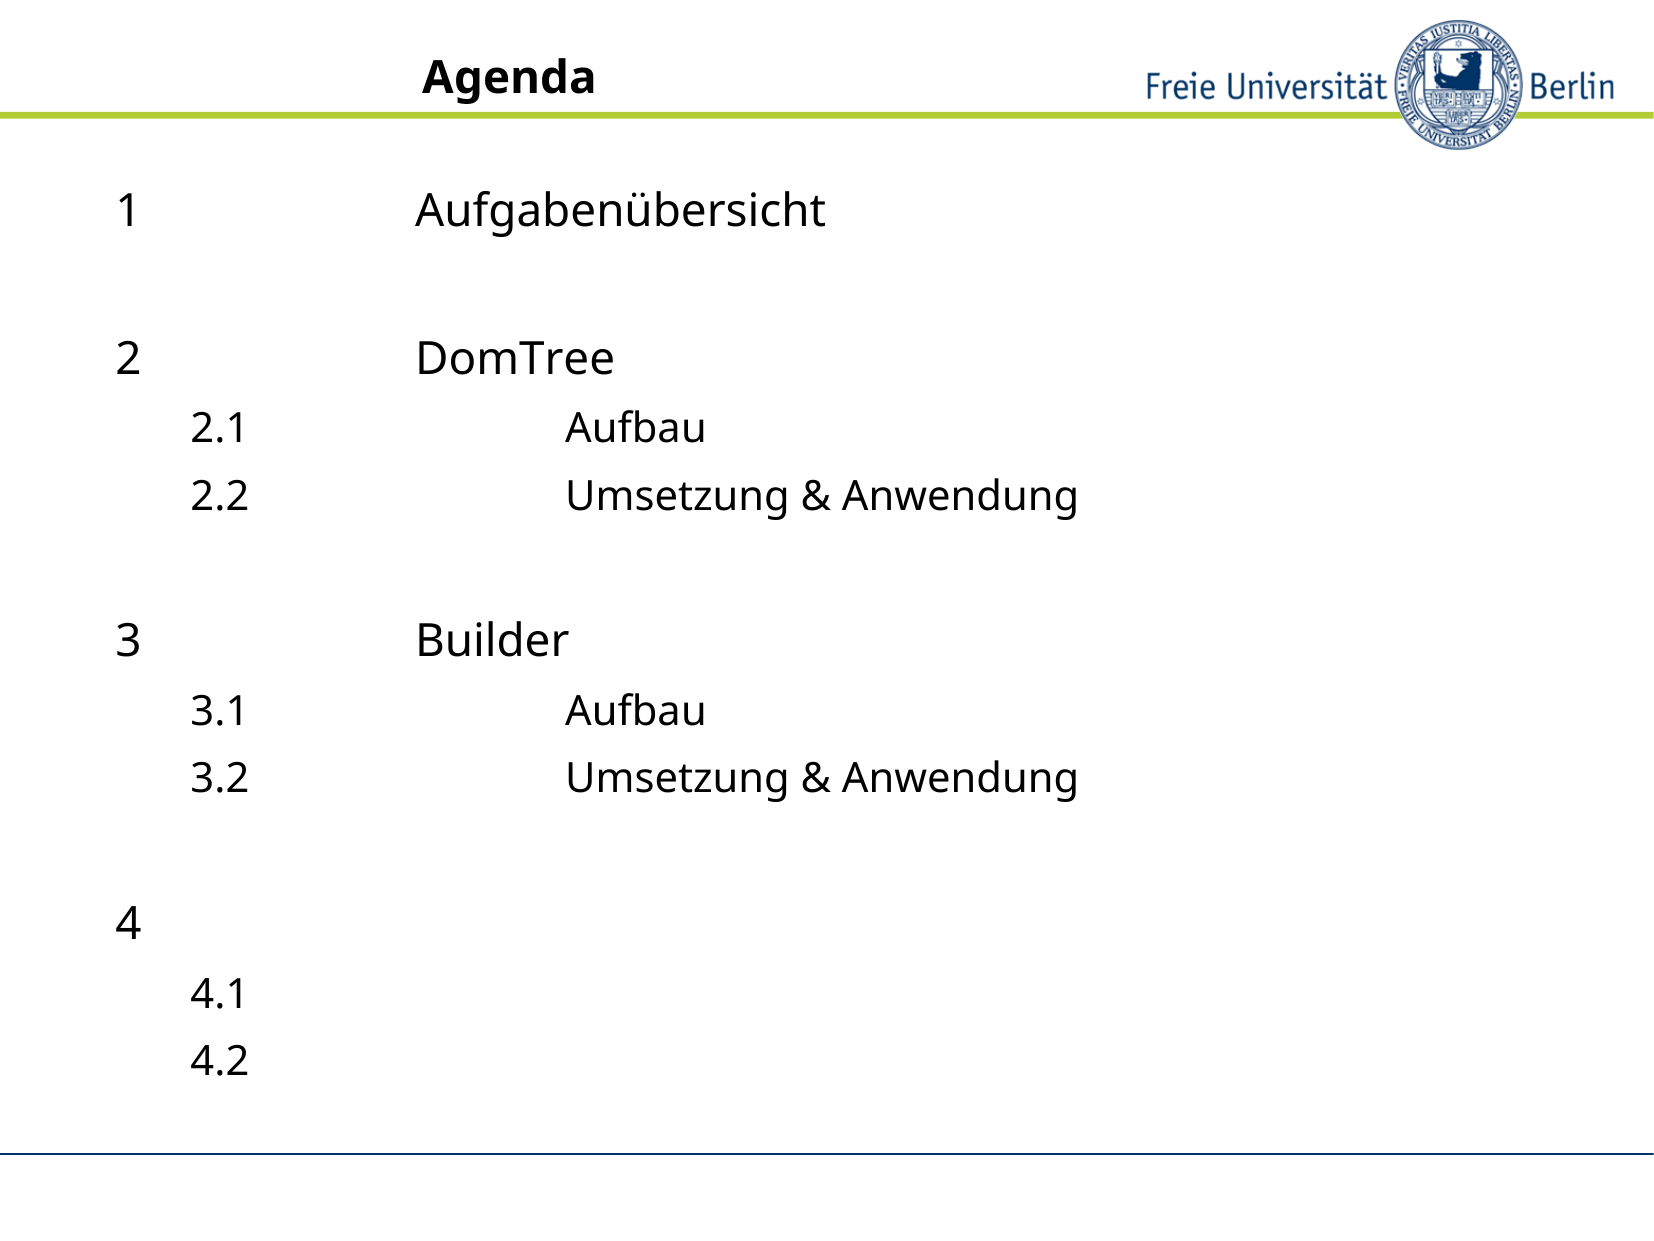

# Agenda
1		Aufgabenübersicht
2		DomTree
2.1			Aufbau
2.2			Umsetzung & Anwendung
3		Builder
3.1			Aufbau
3.2			Umsetzung & Anwendung
4
4.1
4.2